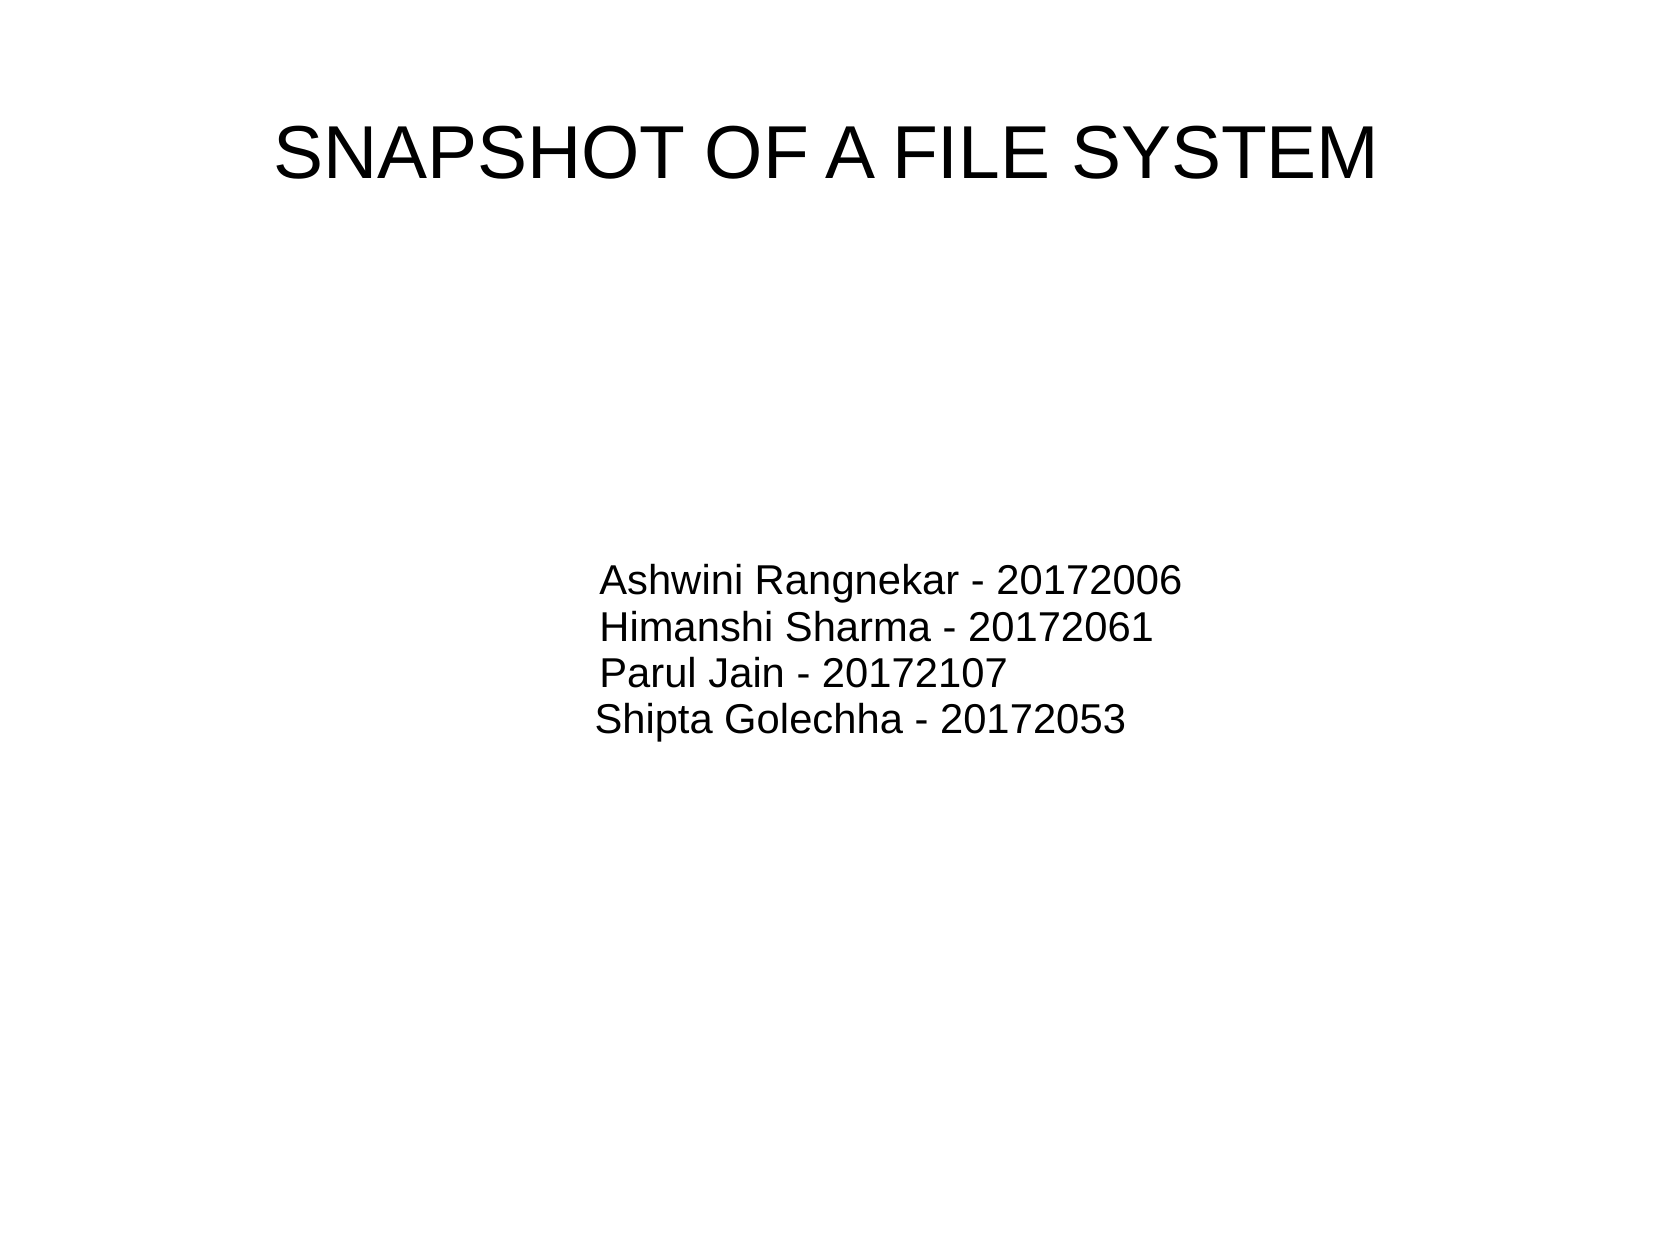

# SNAPSHOT OF A FILE SYSTEM
 					Ashwini Rangnekar - 20172006
							Himanshi Sharma - 20172061
							Parul Jain - 20172107
						 Shipta Golechha - 20172053